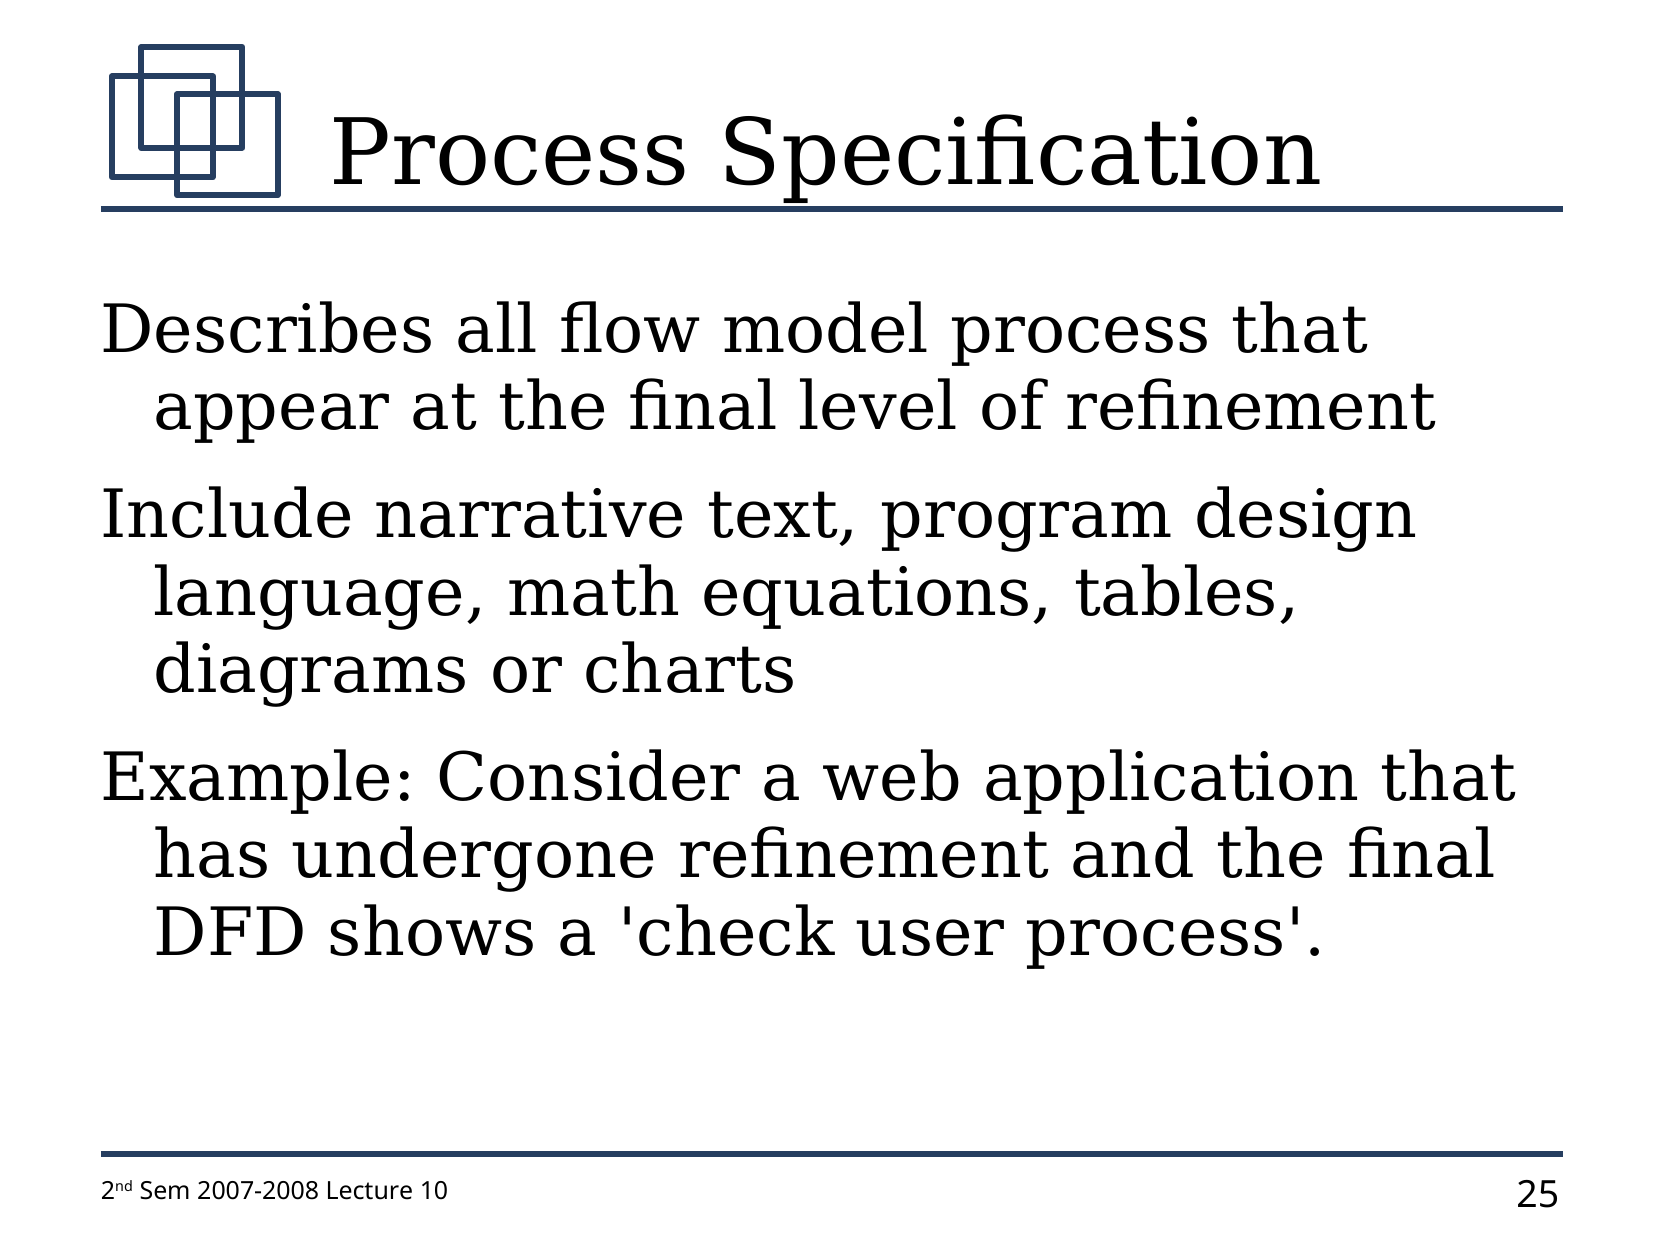

# Process Specification
Describes all flow model process that appear at the final level of refinement
Include narrative text, program design language, math equations, tables, diagrams or charts
Example: Consider a web application that has undergone refinement and the final DFD shows a 'check user process'.